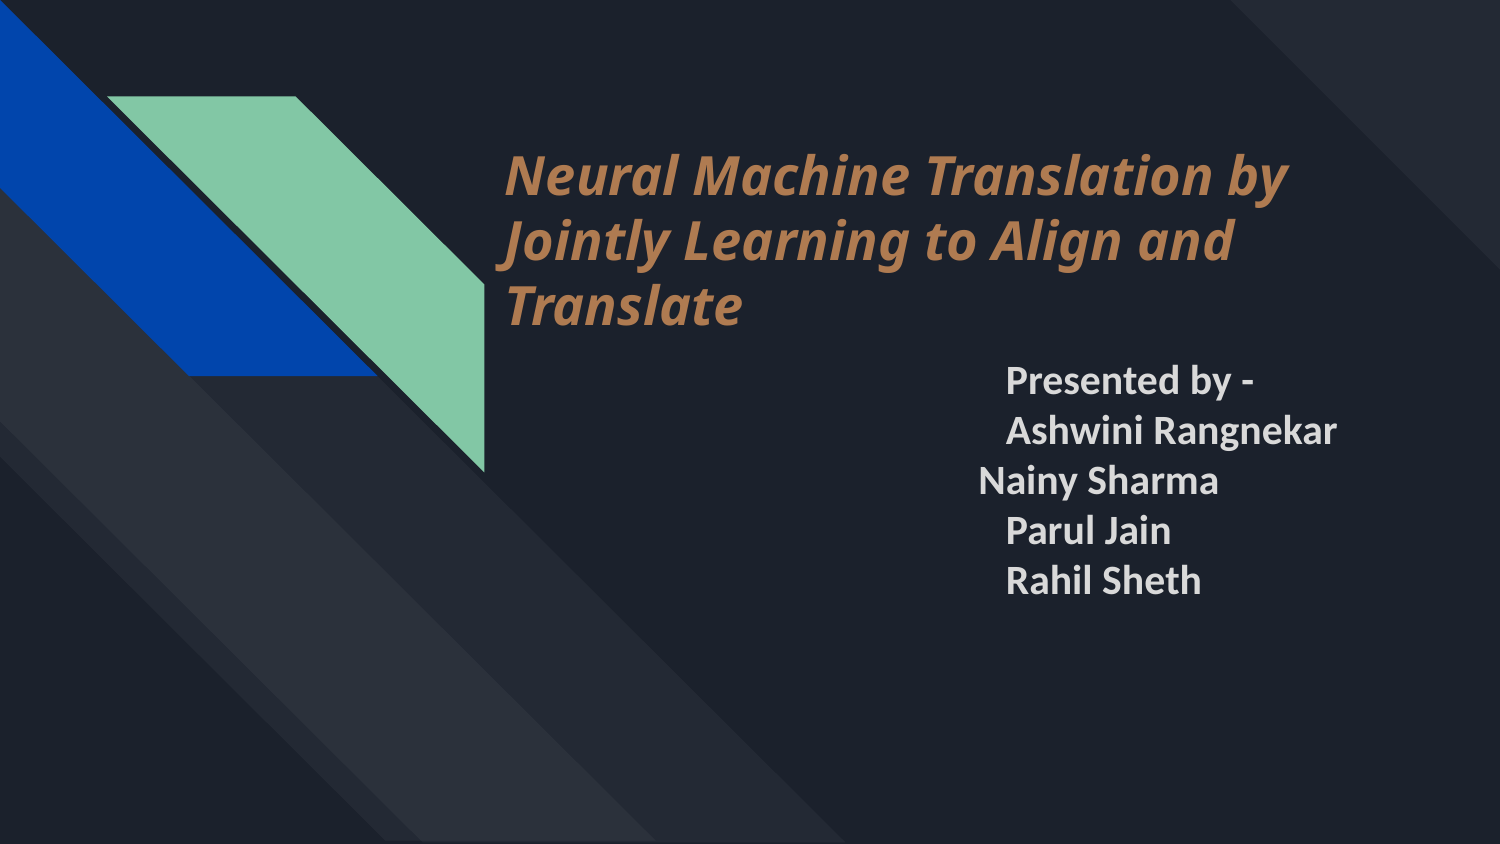

# Neural Machine Translation by Jointly Learning to Align and Translate
Presented by - Ashwini Rangnekar
 Nainy Sharma
Parul Jain
Rahil Sheth